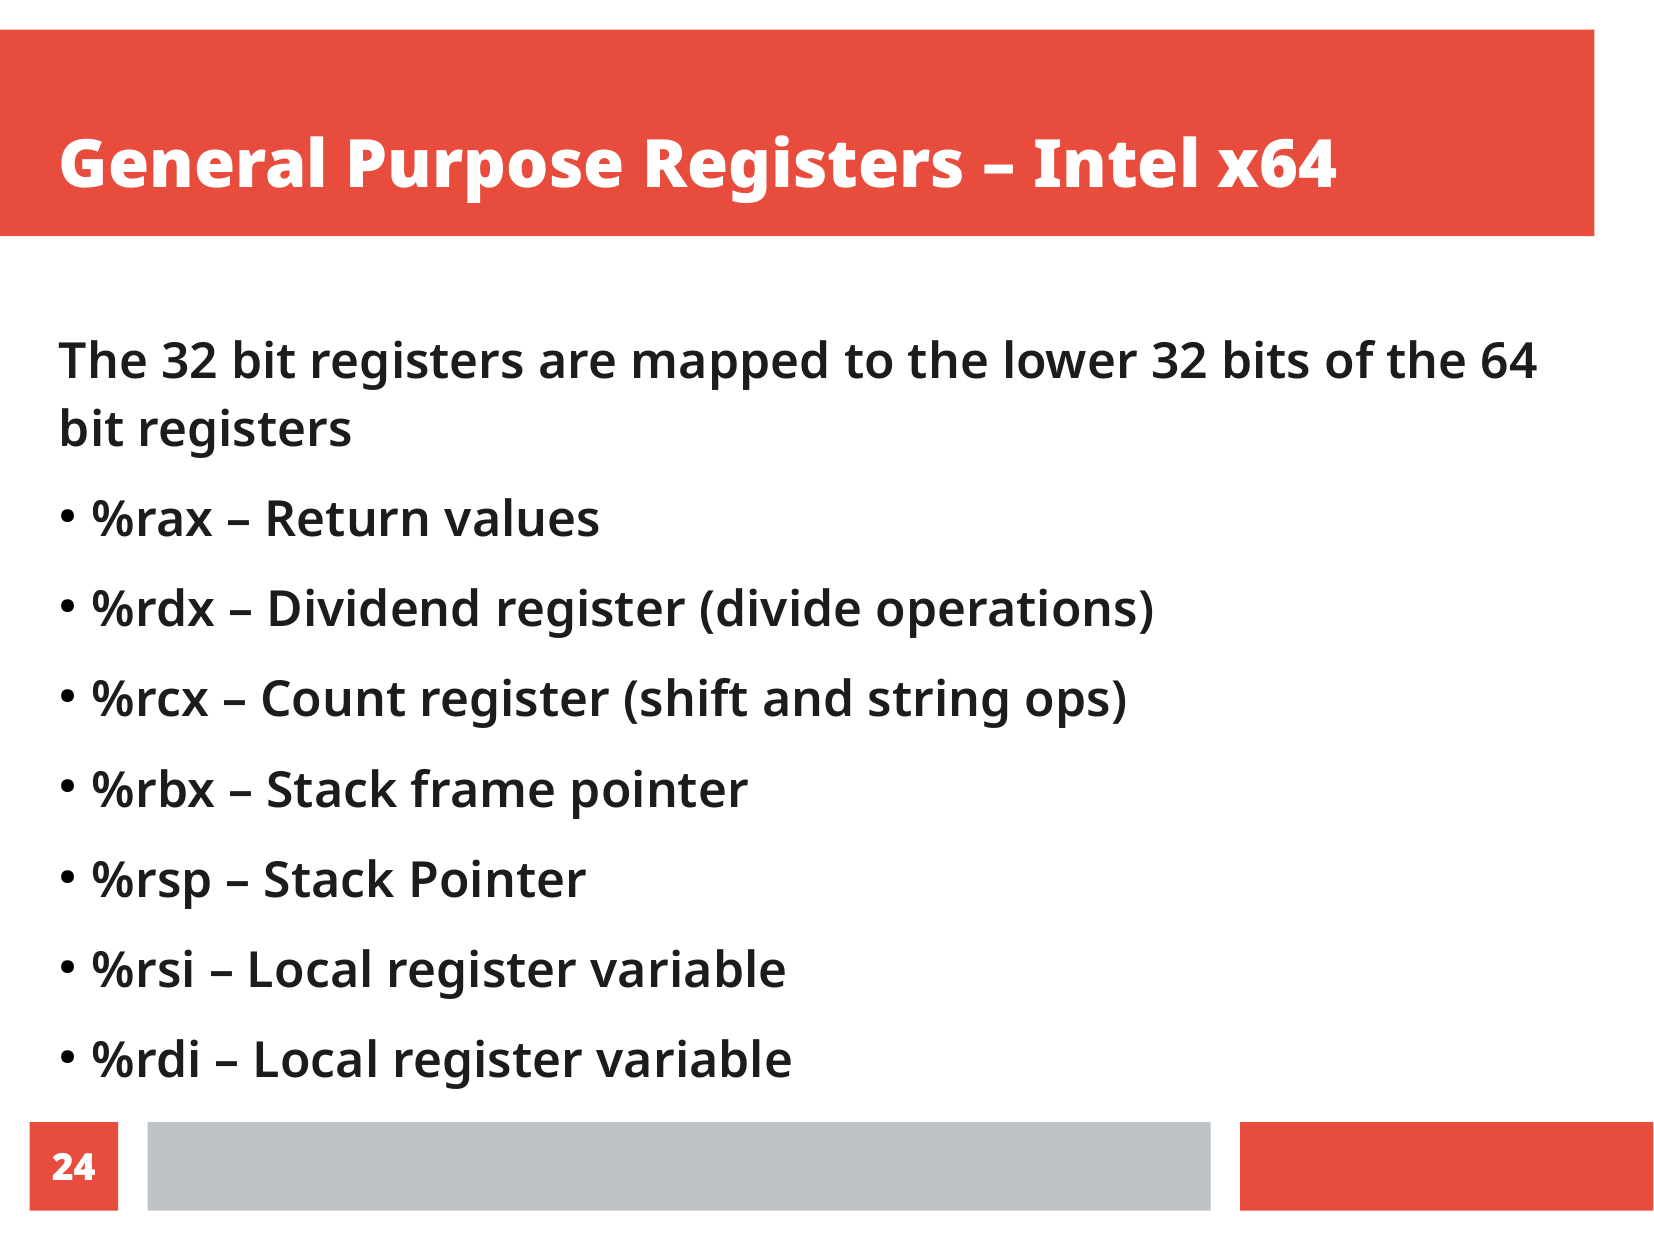

# General Purpose Registers – Intel x64
The 32 bit registers are mapped to the lower 32 bits of the 64 bit registers
%rax – Return values
%rdx – Dividend register (divide operations)
%rcx – Count register (shift and string ops)
%rbx – Stack frame pointer
%rsp – Stack Pointer
%rsi – Local register variable
%rdi – Local register variable
24